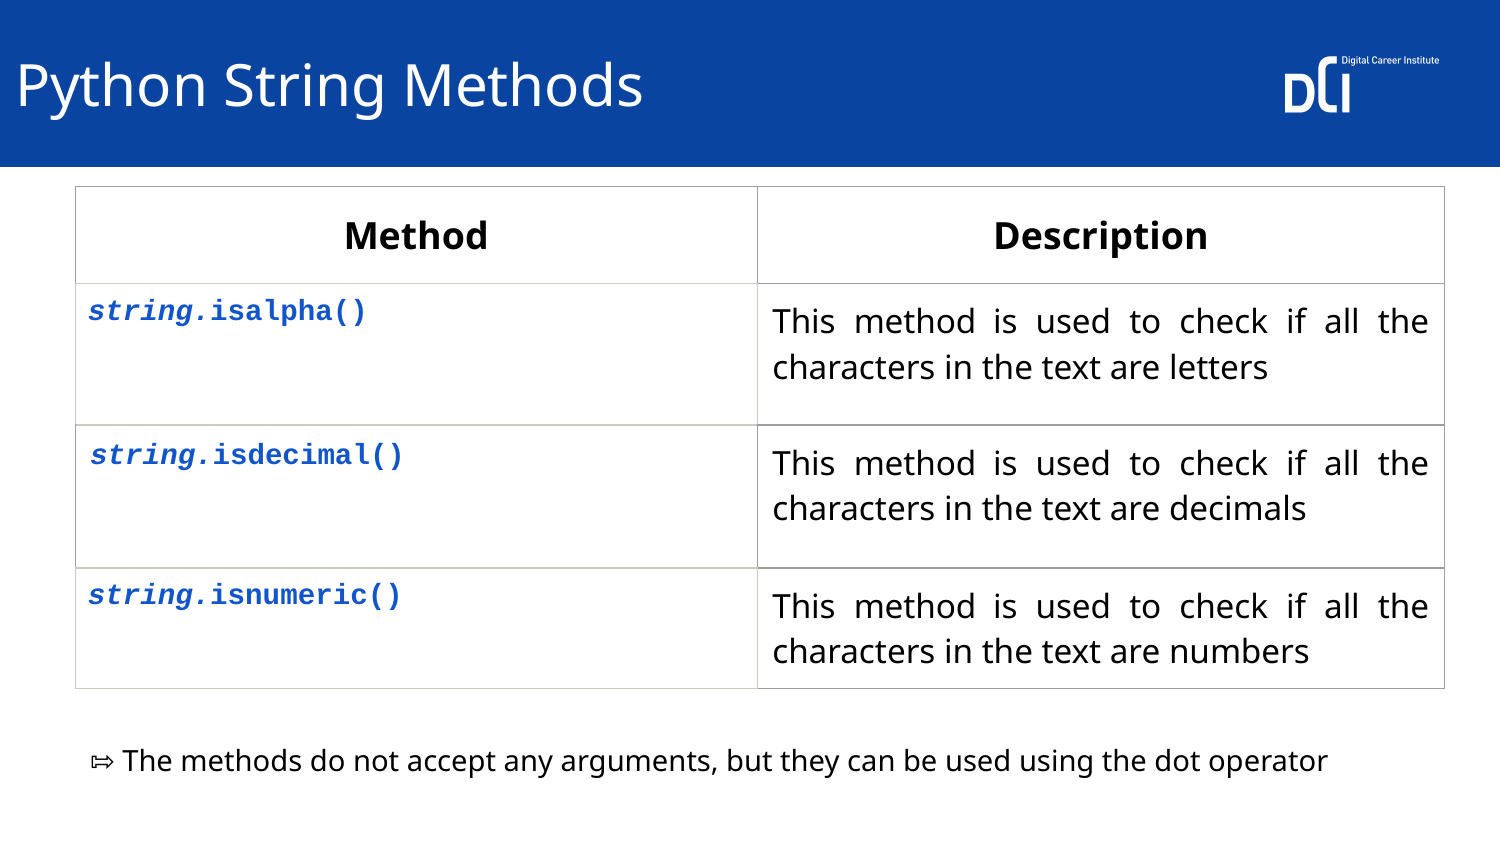

# Python String Methods
| Method | Description |
| --- | --- |
| string.isalpha() | This method is used to check if all the characters in the text are letters |
| string.isdecimal() | This method is used to check if all the characters in the text are decimals |
| string.isnumeric() | This method is used to check if all the characters in the text are numbers |
⇰ The methods do not accept any arguments, but they can be used using the dot operator